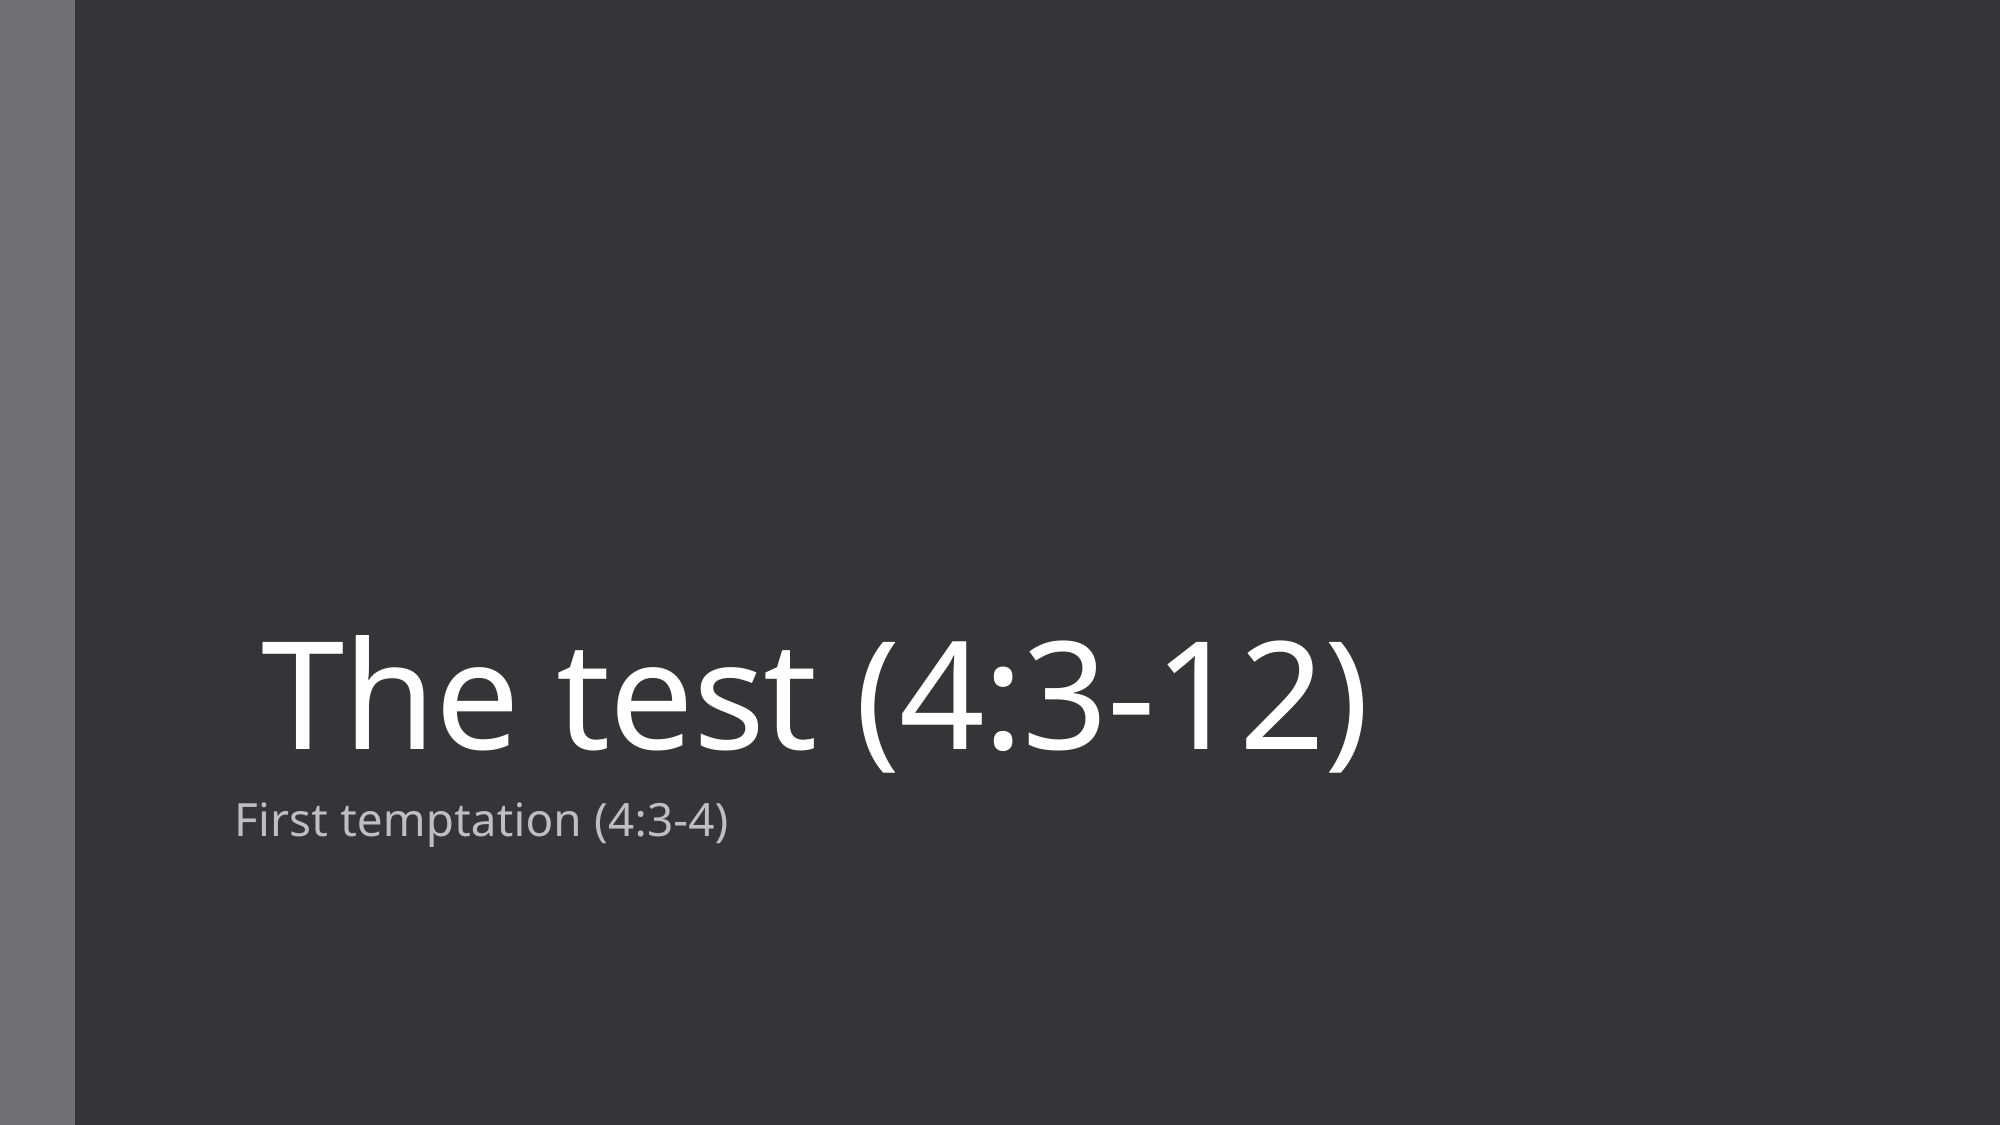

# The test (4:3-12)
 First temptation (4:3-4)